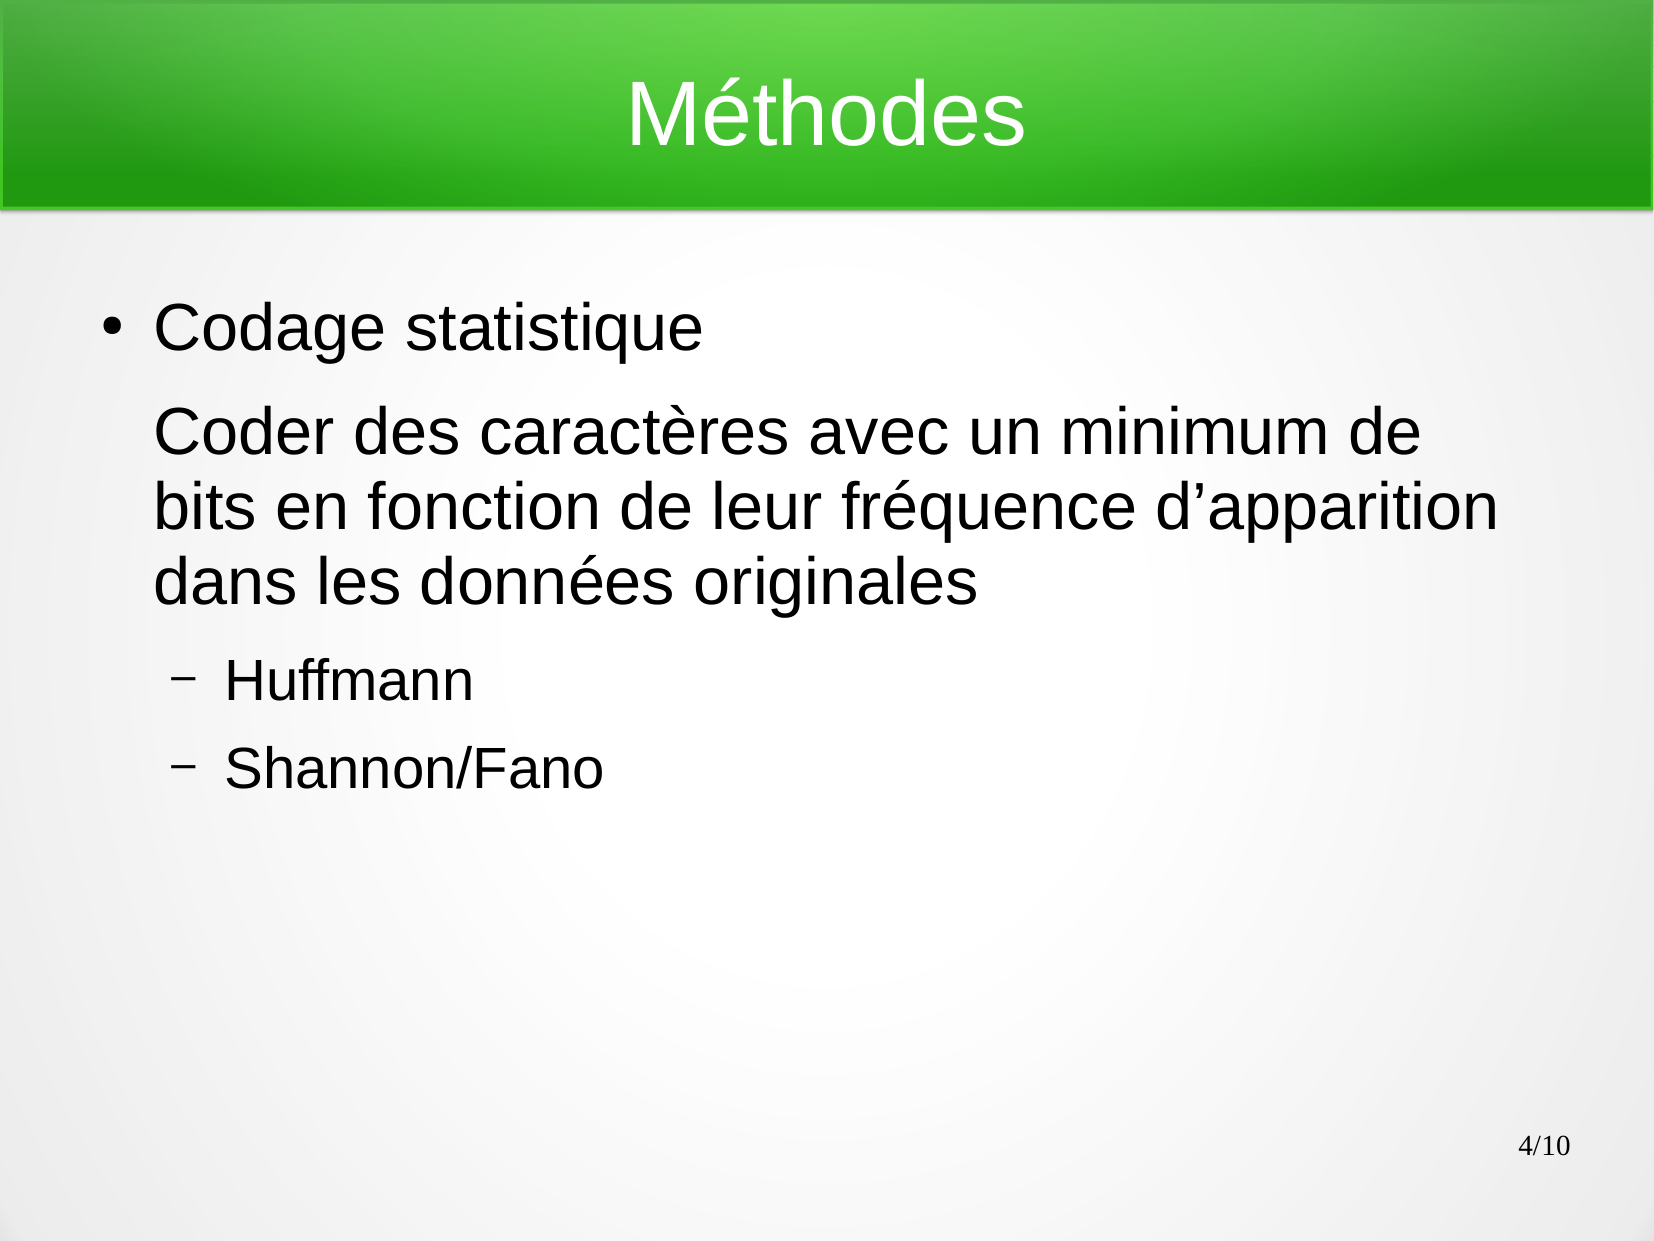

# Méthodes
Codage statistique
Coder des caractères avec un minimum de bits en fonction de leur fréquence d’apparition dans les données originales
Huffmann
Shannon/Fano
4